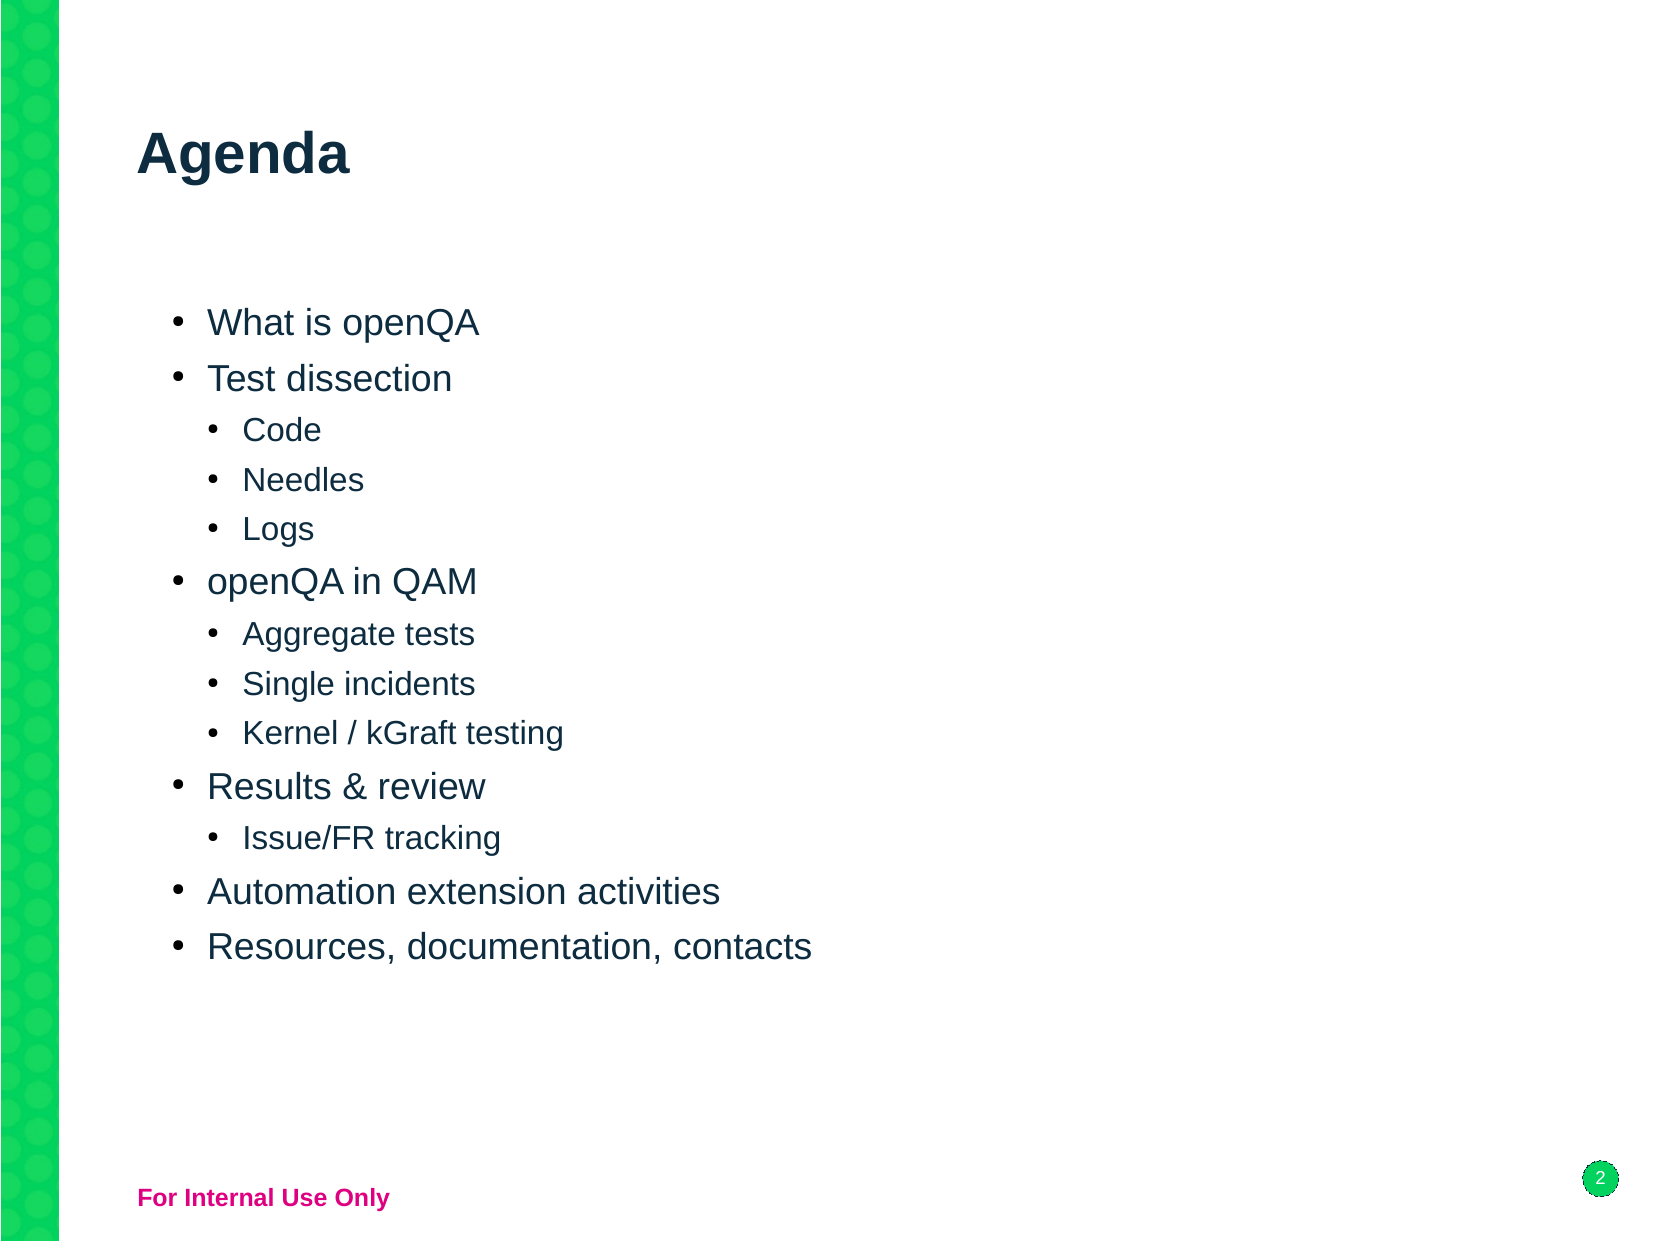

# Agenda
What is openQA
Test dissection
Code
Needles
Logs
openQA in QAM
Aggregate tests
Single incidents
Kernel / kGraft testing
Results & review
Issue/FR tracking
Automation extension activities
Resources, documentation, contacts
2
For Internal Use Only